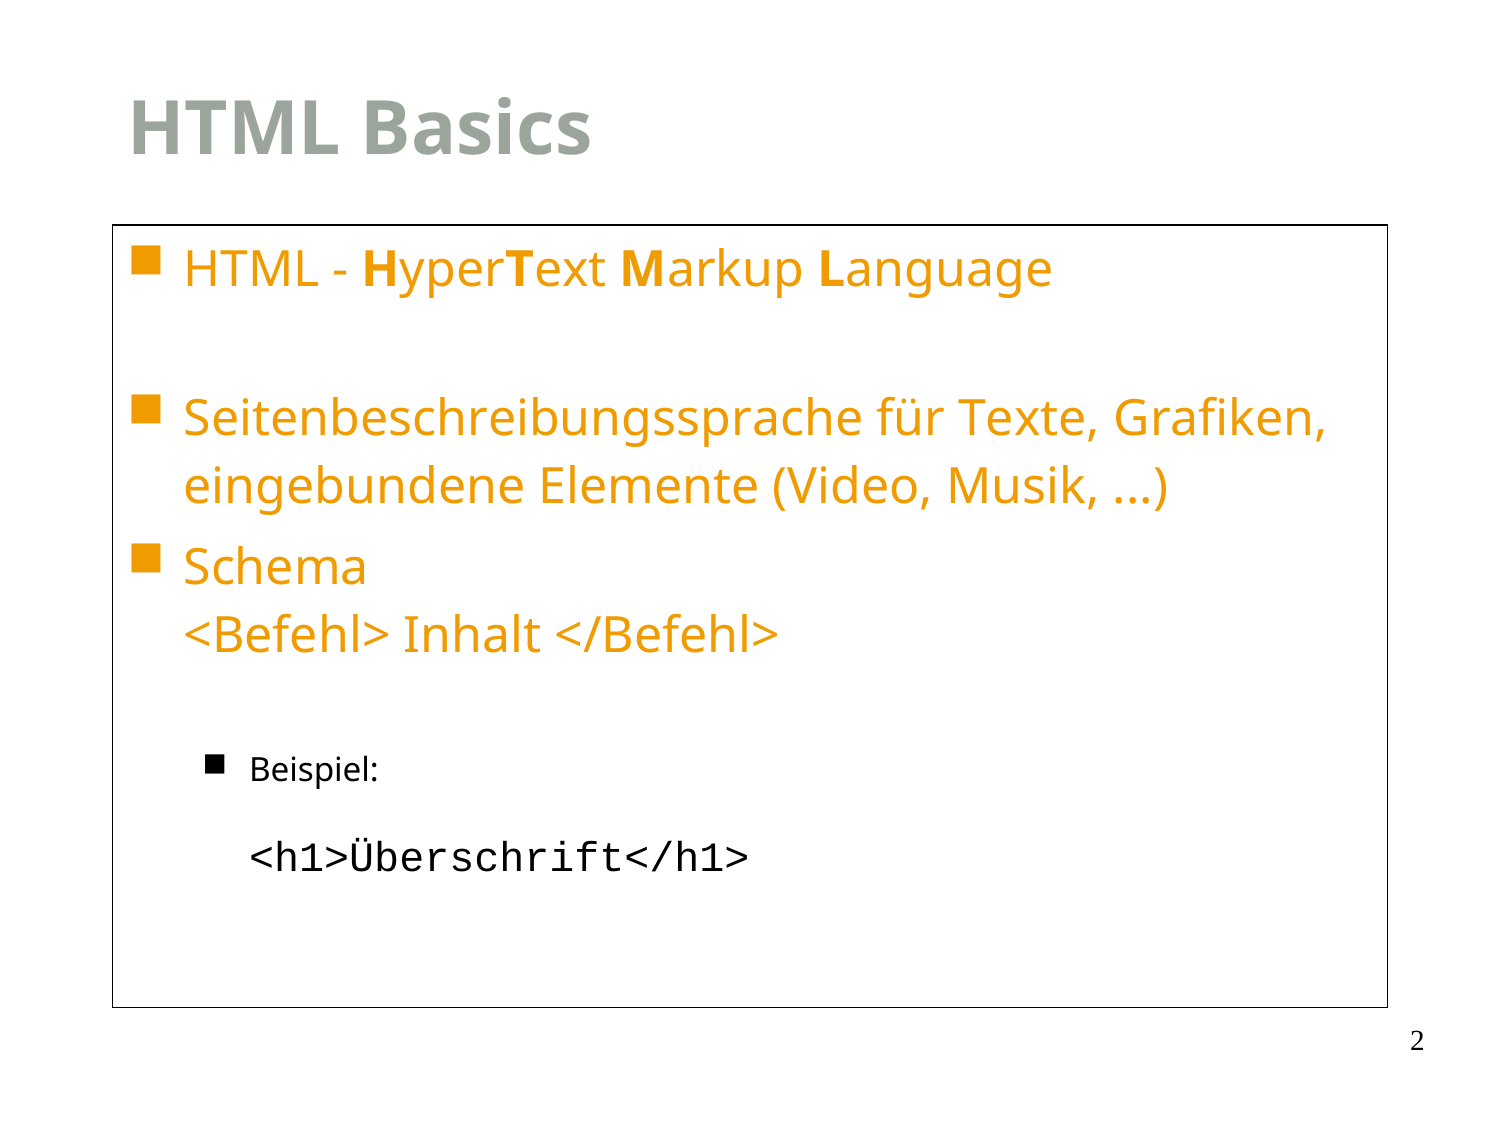

# HTML Basics
HTML - HyperText Markup Language
Seitenbeschreibungssprache für Texte, Grafiken, eingebundene Elemente (Video, Musik, ...)
Schema
<Befehl> Inhalt </Befehl>
Beispiel:
<h1>Überschrift</h1>
2